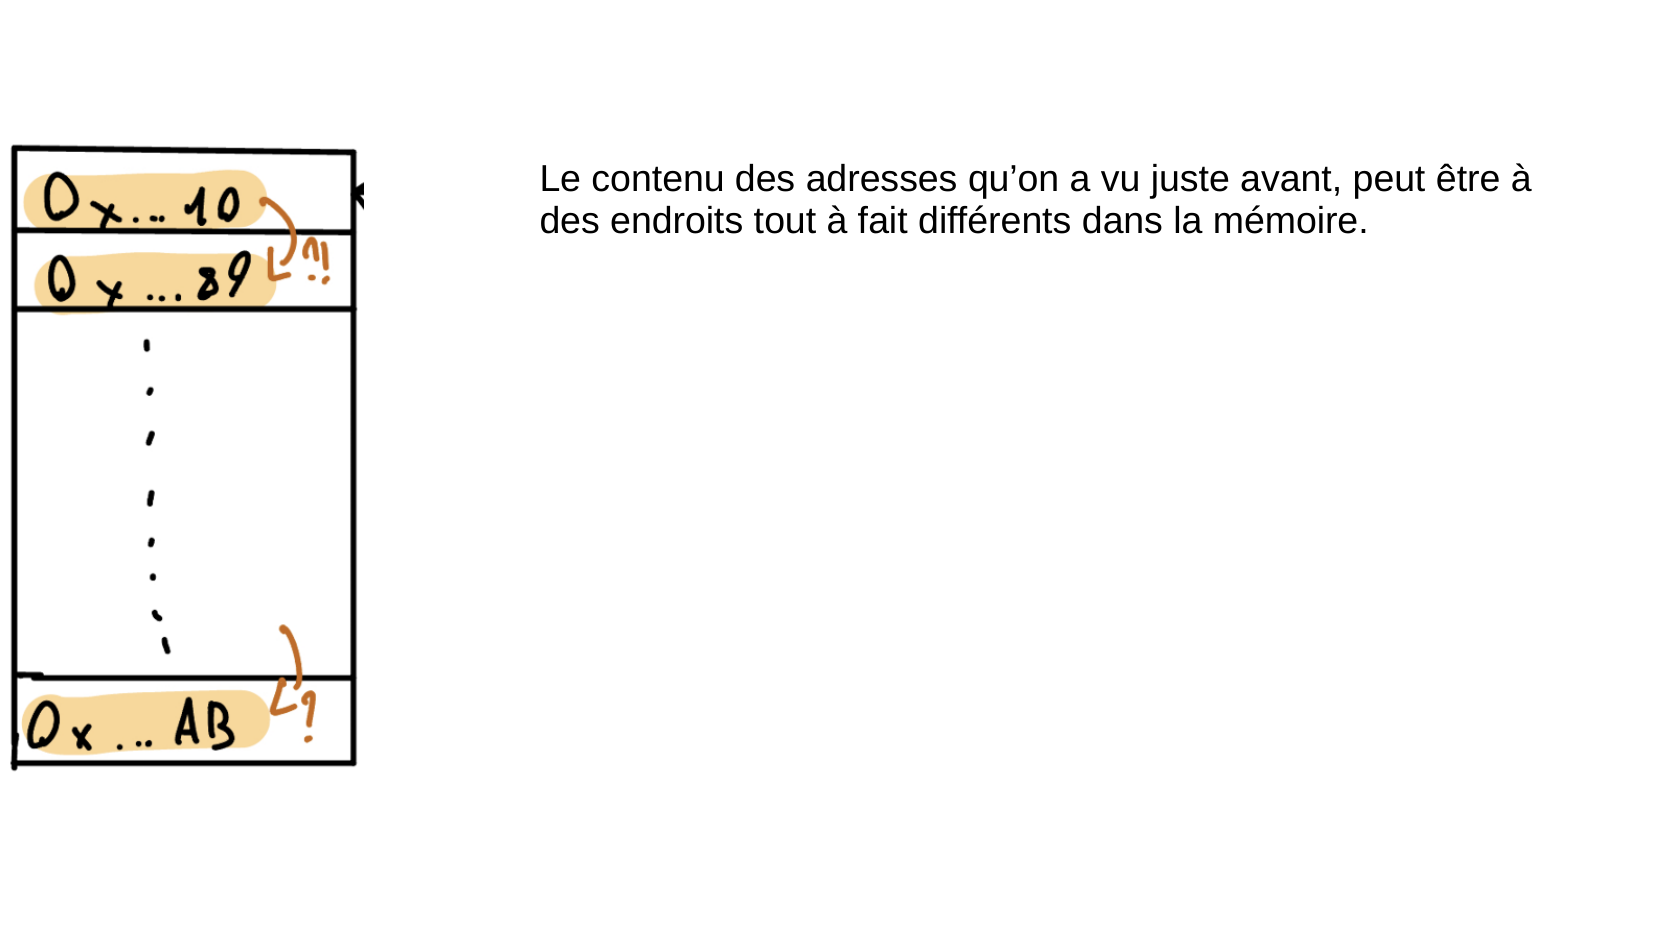

Le contenu des adresses qu’on a vu juste avant, peut être à des endroits tout à fait différents dans la mémoire.